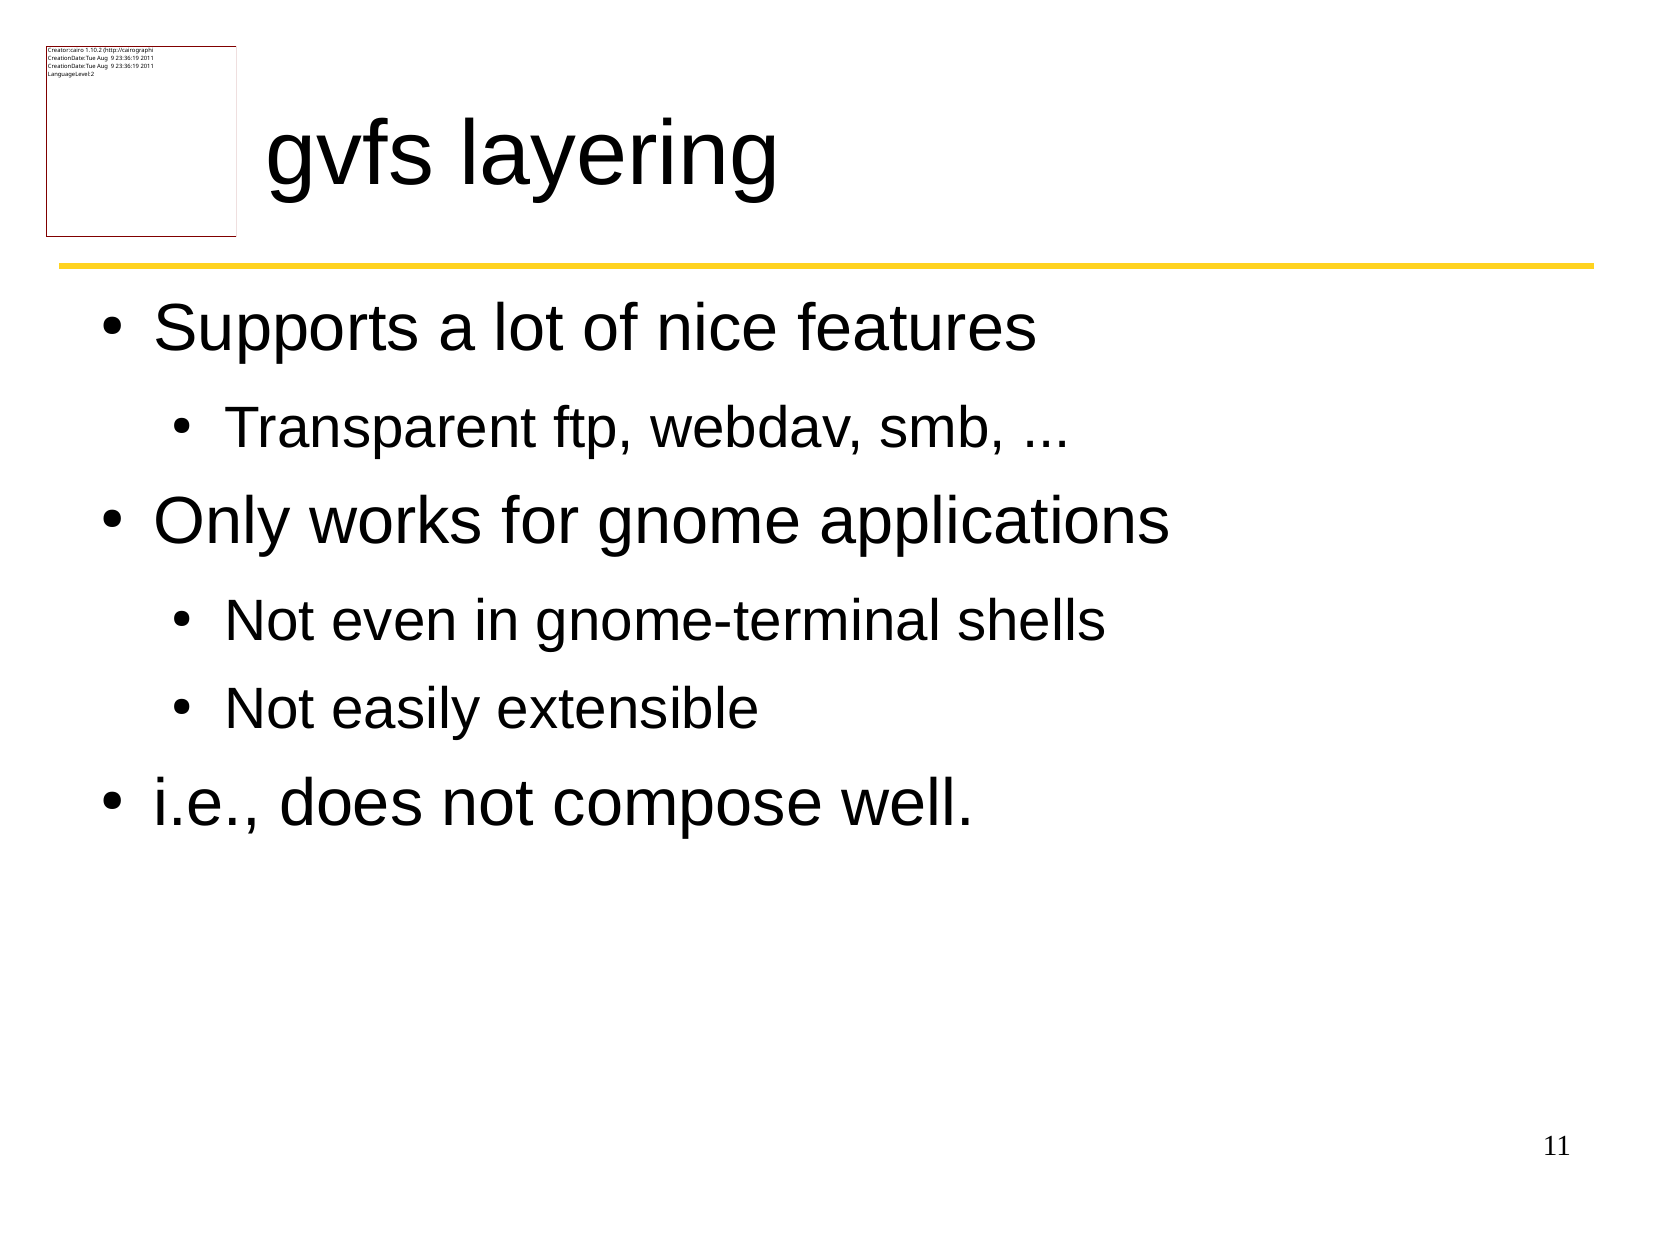

# gvfs layering
Supports a lot of nice features
Transparent ftp, webdav, smb, ...
Only works for gnome applications
Not even in gnome-terminal shells
Not easily extensible
i.e., does not compose well.
11